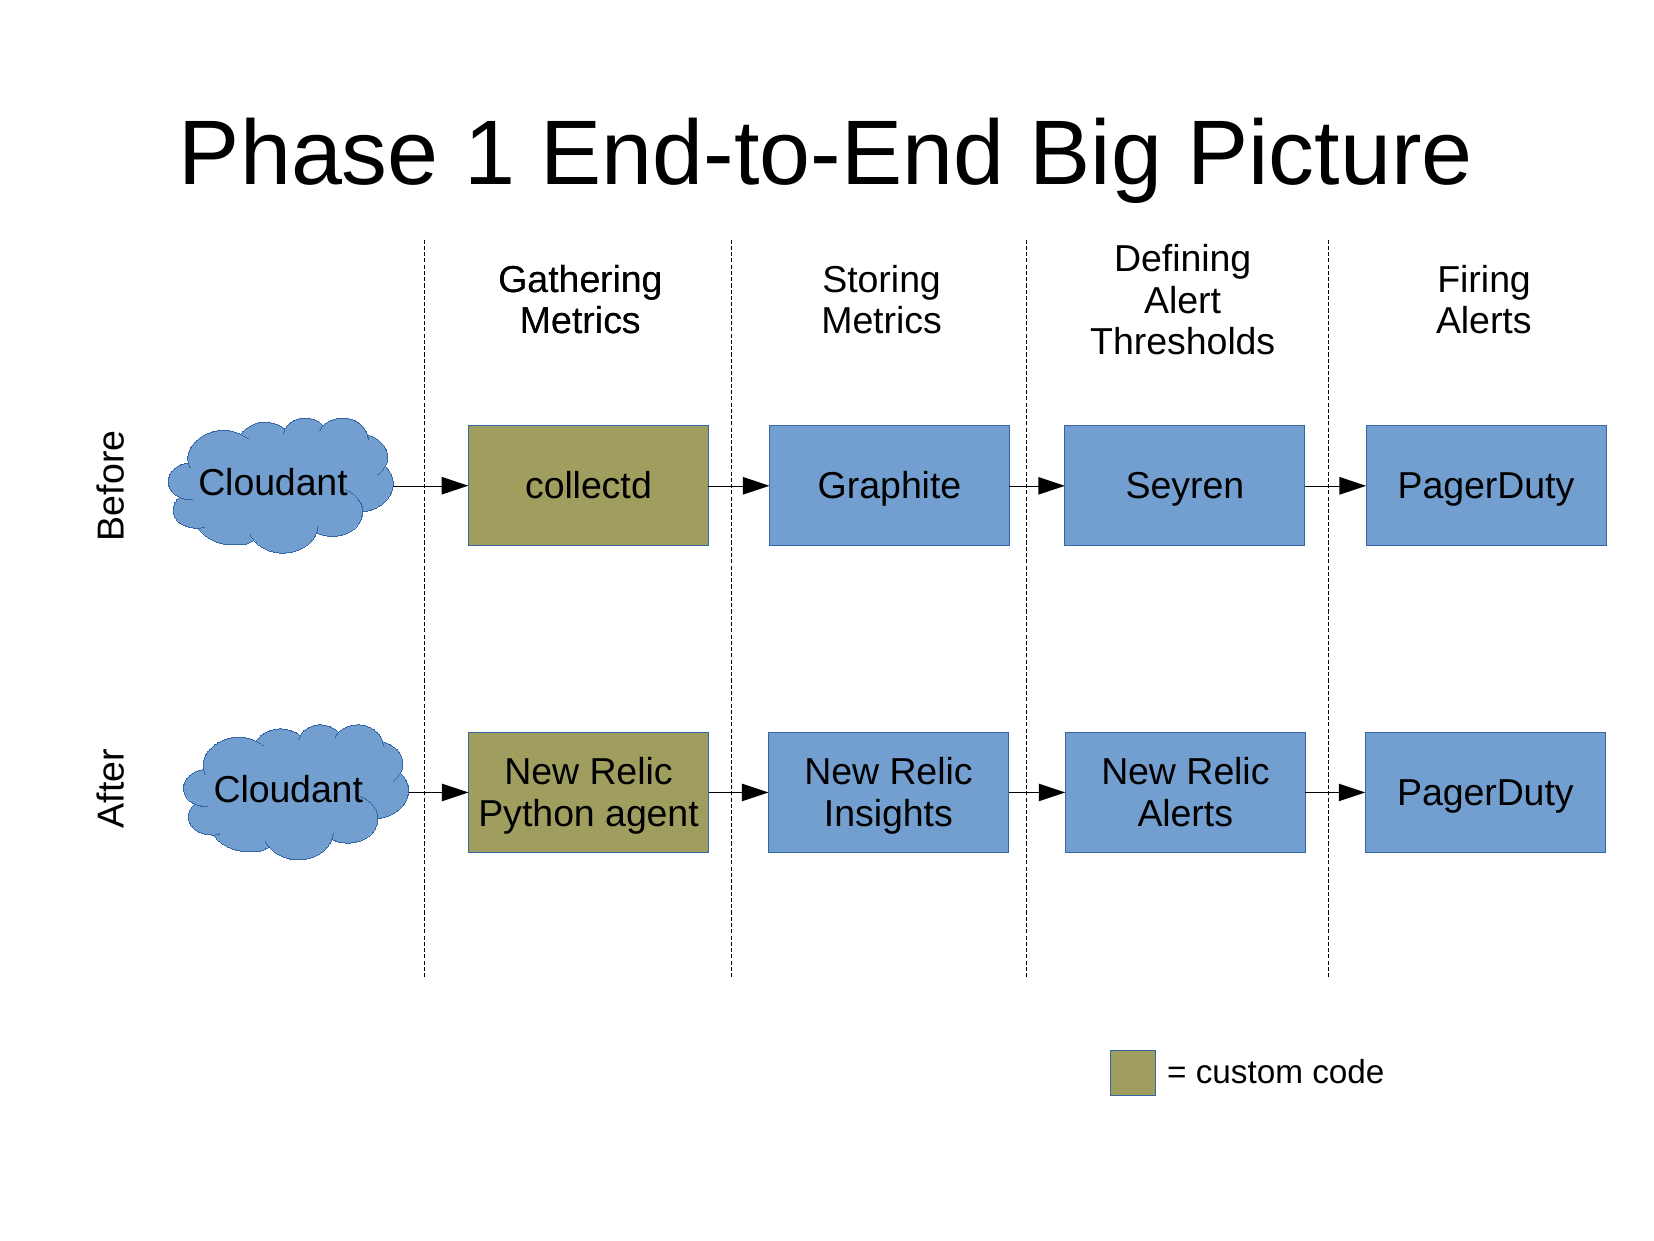

# Phase 1 End-to-End Big Picture
Gathering
Metrics
Gathering
Metrics
Storing
Metrics
Defining
Alert
Thresholds
Firing
Alerts
Cloudant
collectd
Graphite
Seyren
PagerDuty
Before
Cloudant
New Relic
Python agent
New Relic
Insights
New Relic
Alerts
PagerDuty
After
= custom code